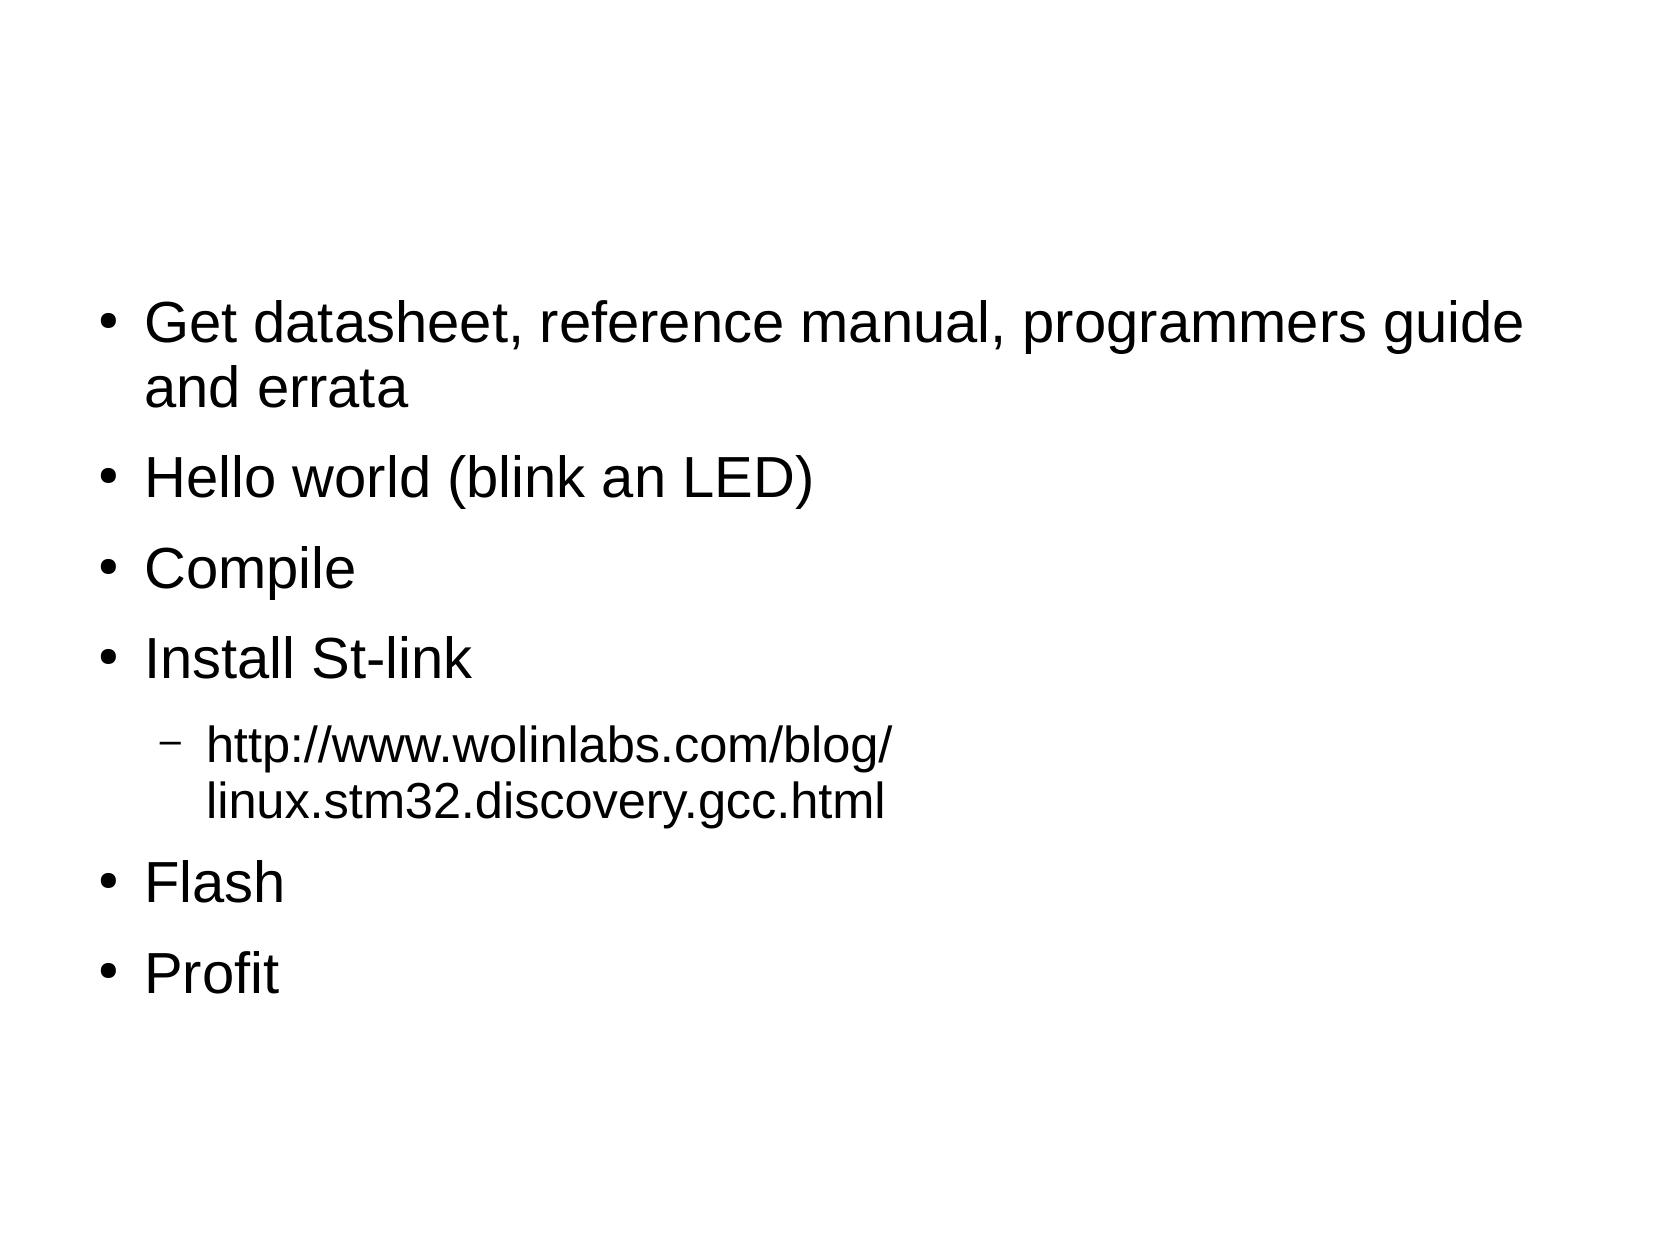

#
Get datasheet, reference manual, programmers guide and errata
Hello world (blink an LED)
Compile
Install St-link
http://www.wolinlabs.com/blog/linux.stm32.discovery.gcc.html
Flash
Profit